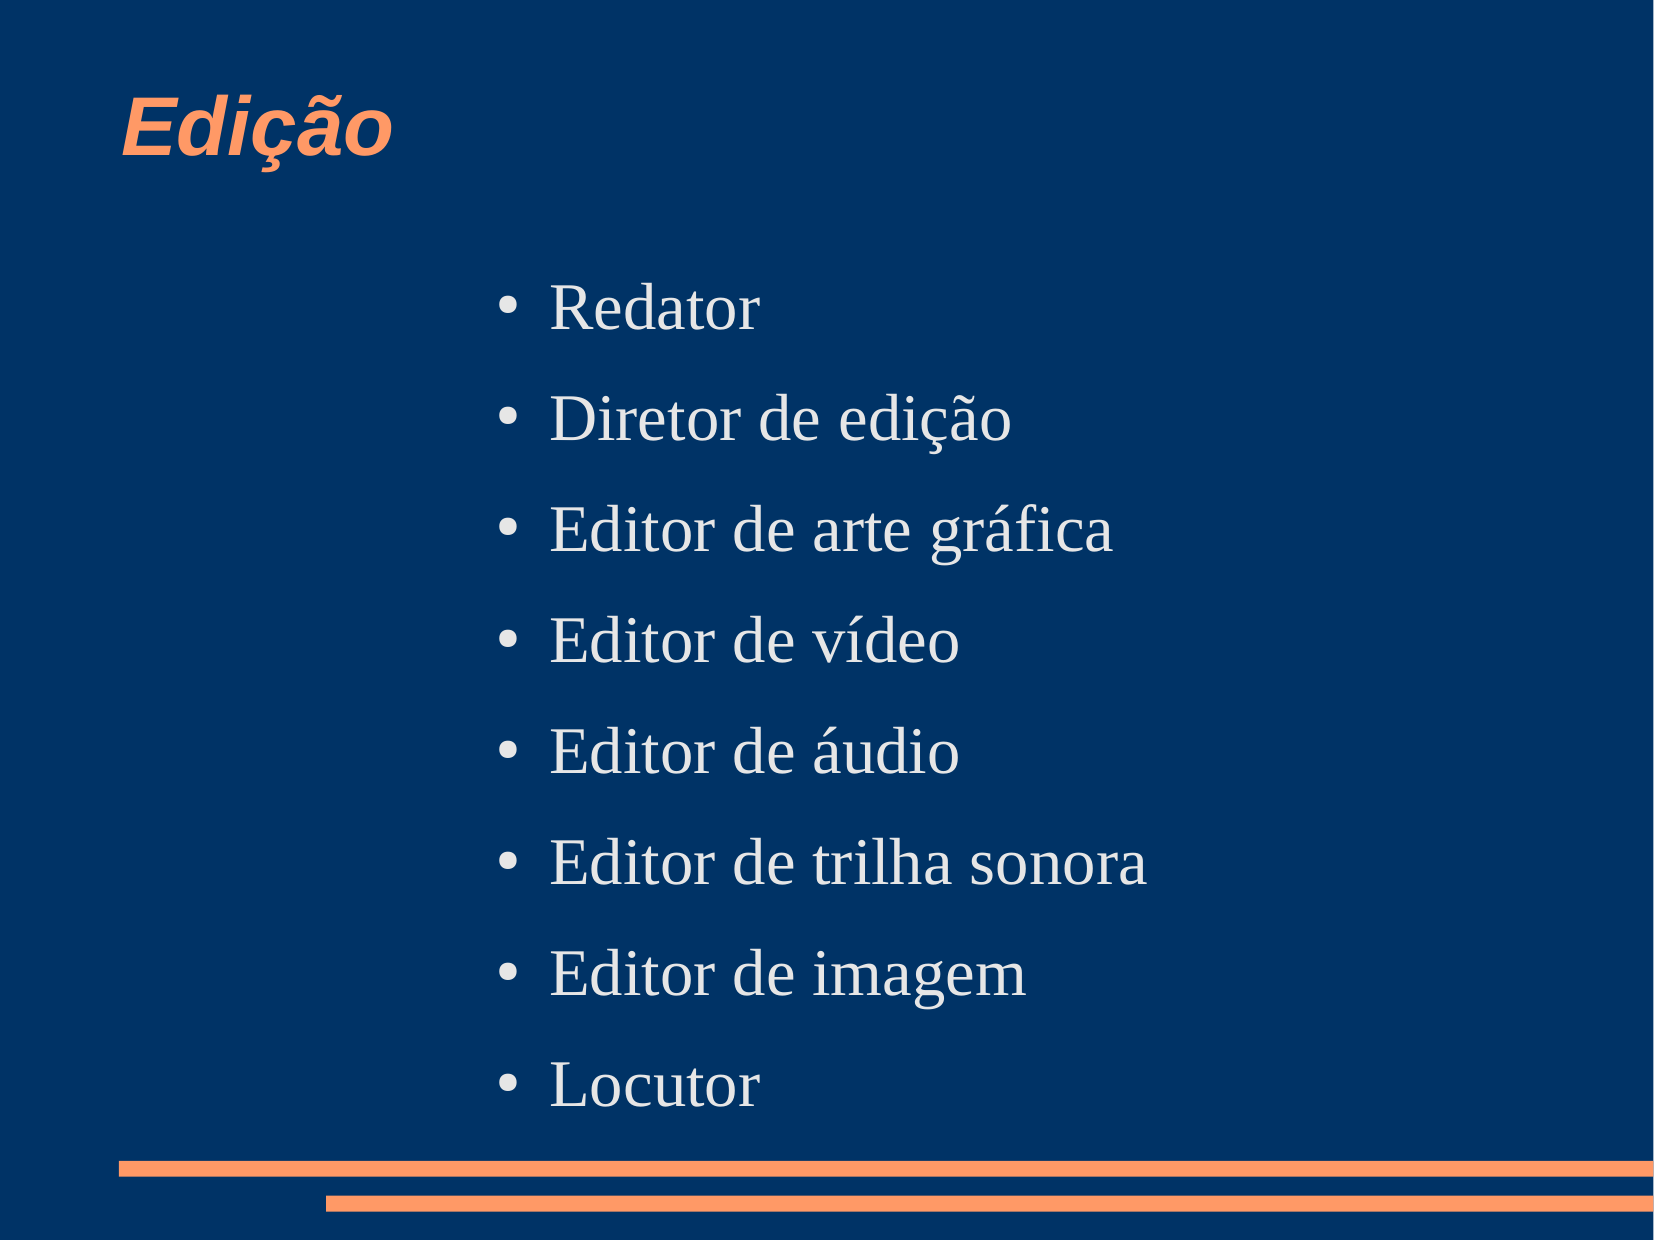

# Edição
Redator
Diretor de edição
Editor de arte gráfica
Editor de vídeo
Editor de áudio
Editor de trilha sonora
Editor de imagem
Locutor